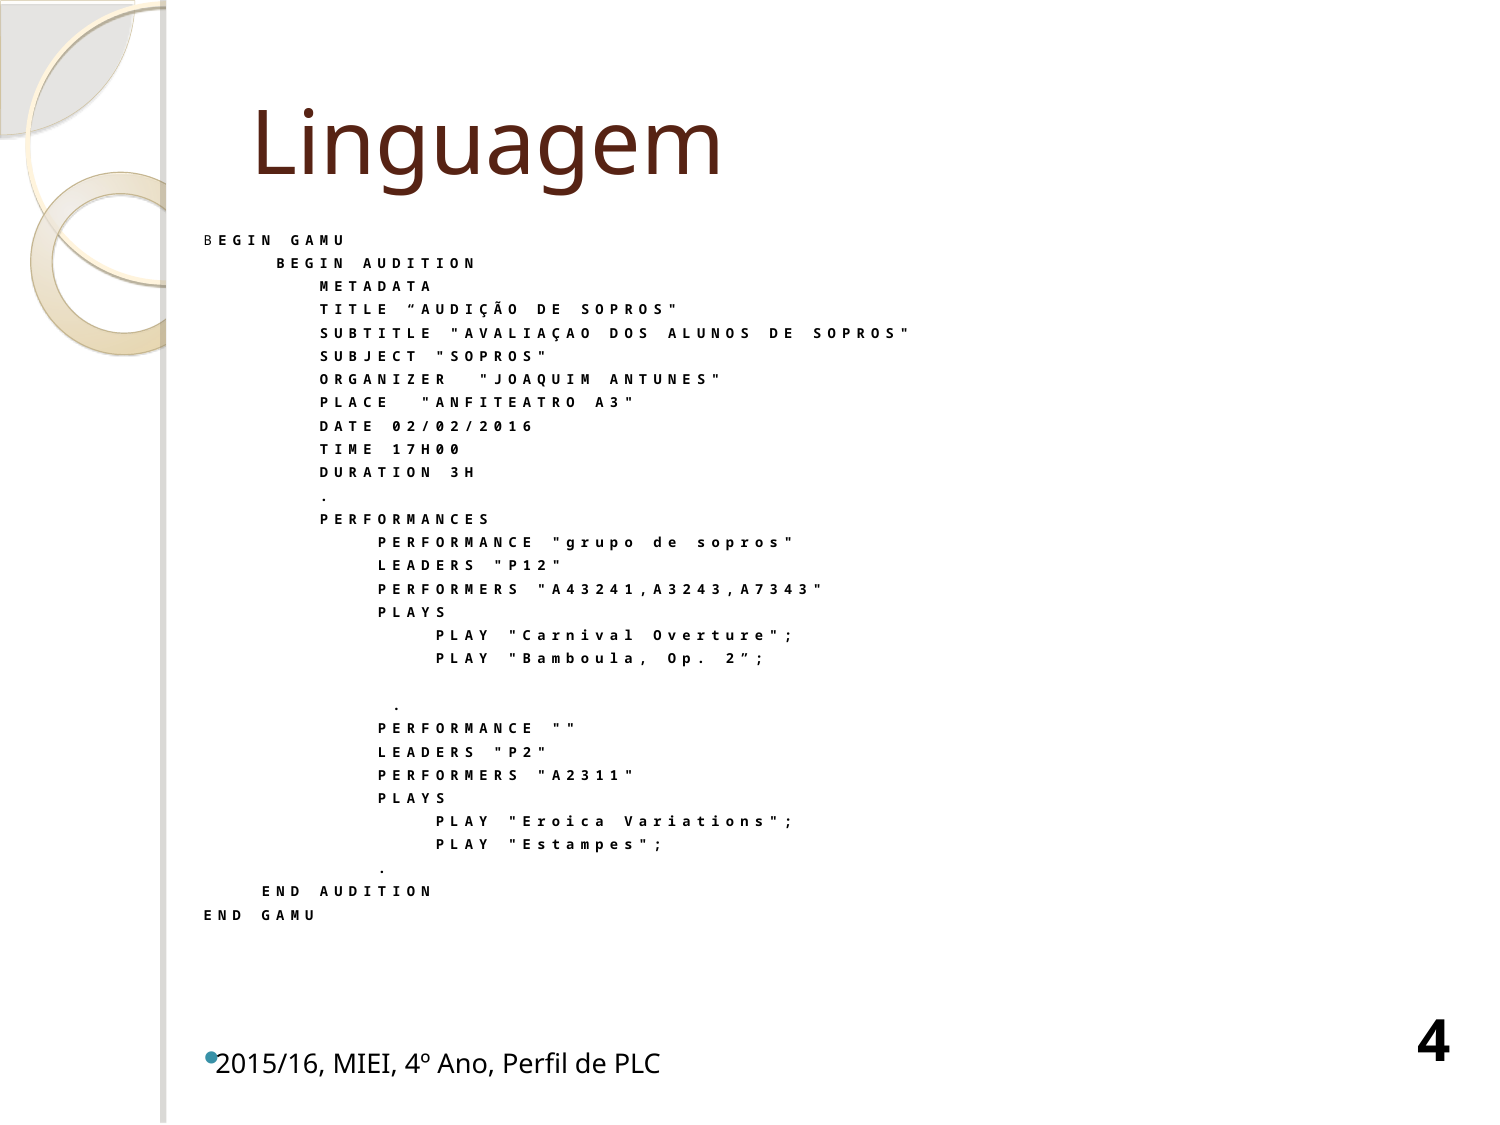

# Linguagem
BEGIN GAMU
 BEGIN AUDITION
 METADATA
 TITLE “AUDIÇÃO DE SOPROS"
 SUBTITLE "AVALIAÇAO DOS ALUNOS DE SOPROS"
 SUBJECT "SOPROS"
 ORGANIZER "JOAQUIM ANTUNES"
 PLACE "ANFITEATRO A3"
 DATE 02/02/2016
 TIME 17H00
 DURATION 3H
 .
 PERFORMANCES
 PERFORMANCE "grupo de sopros"
 LEADERS "P12"
 PERFORMERS "A43241,A3243,A7343"
 PLAYS
 PLAY "Carnival Overture";
 PLAY "Bamboula, Op. 2”;
 .
 PERFORMANCE ""
 LEADERS "P2"
 PERFORMERS "A2311"
 PLAYS
 PLAY "Eroica Variations";
 PLAY "Estampes";
 .
 END AUDITION
END GAMU
4
2015/16, MIEI, 4º Ano, Perfil de PLC